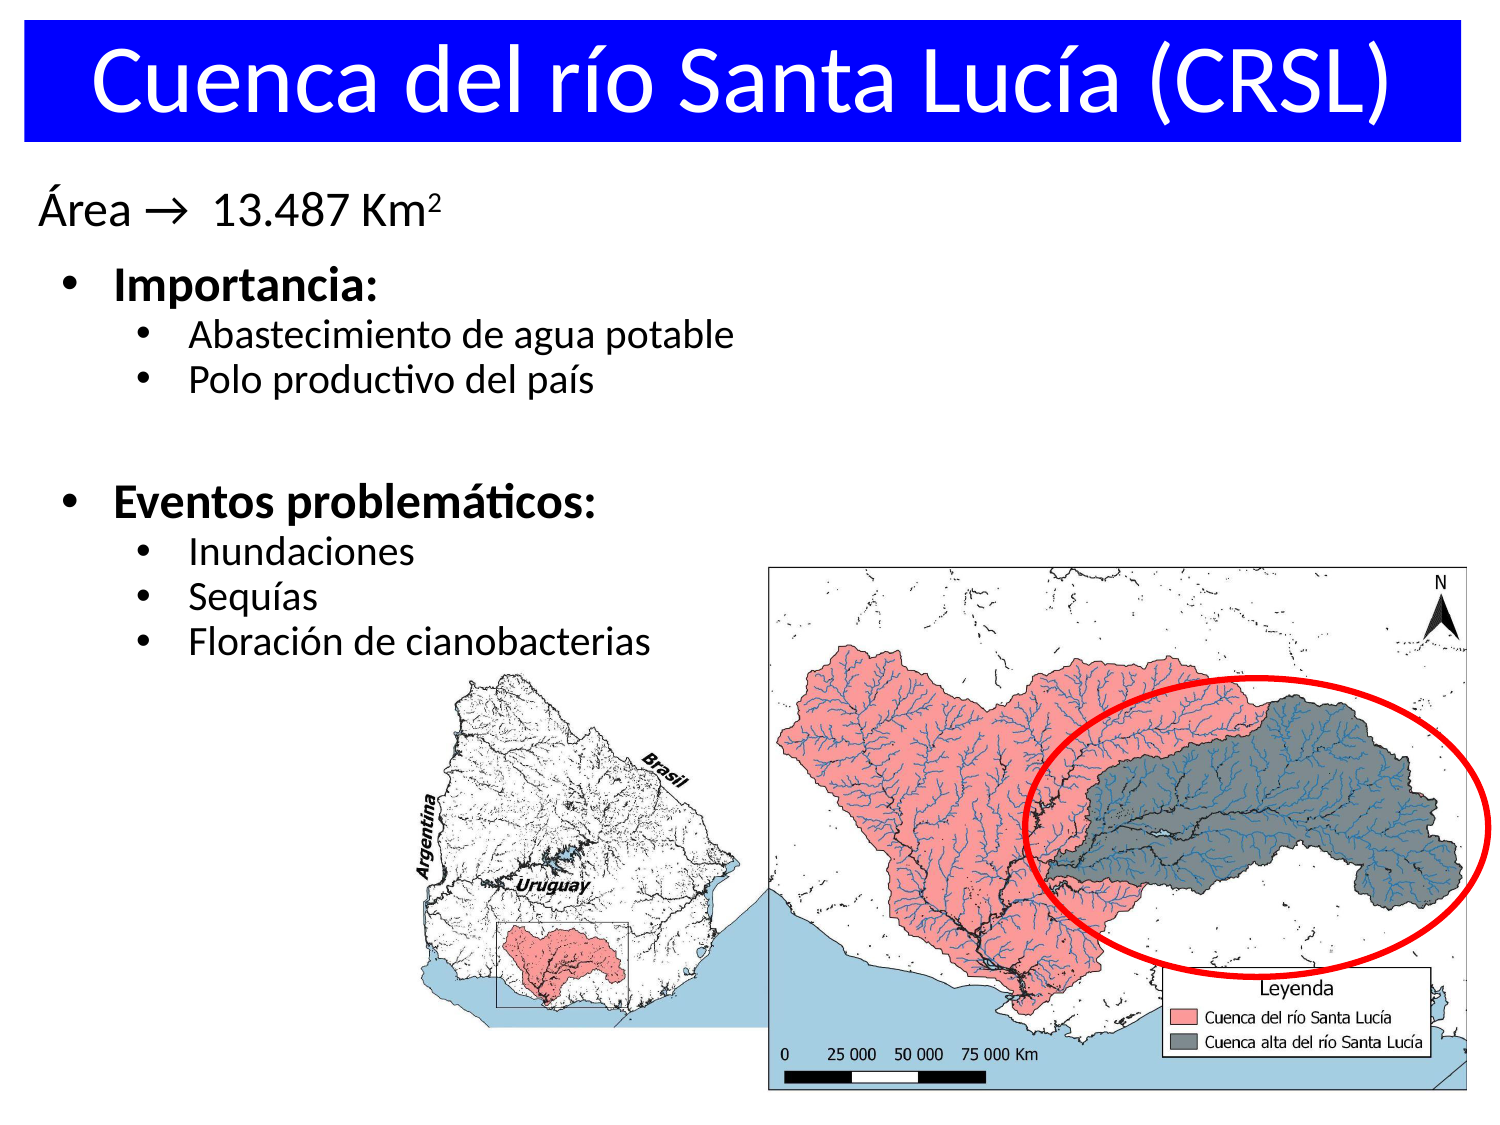

# Cuenca del río Santa Lucía (CRSL)
Área → 13.487 Km2
Importancia:
Abastecimiento de agua potable
Polo productivo del país
Eventos problemáticos:
Inundaciones
Sequías
Floración de cianobacterias